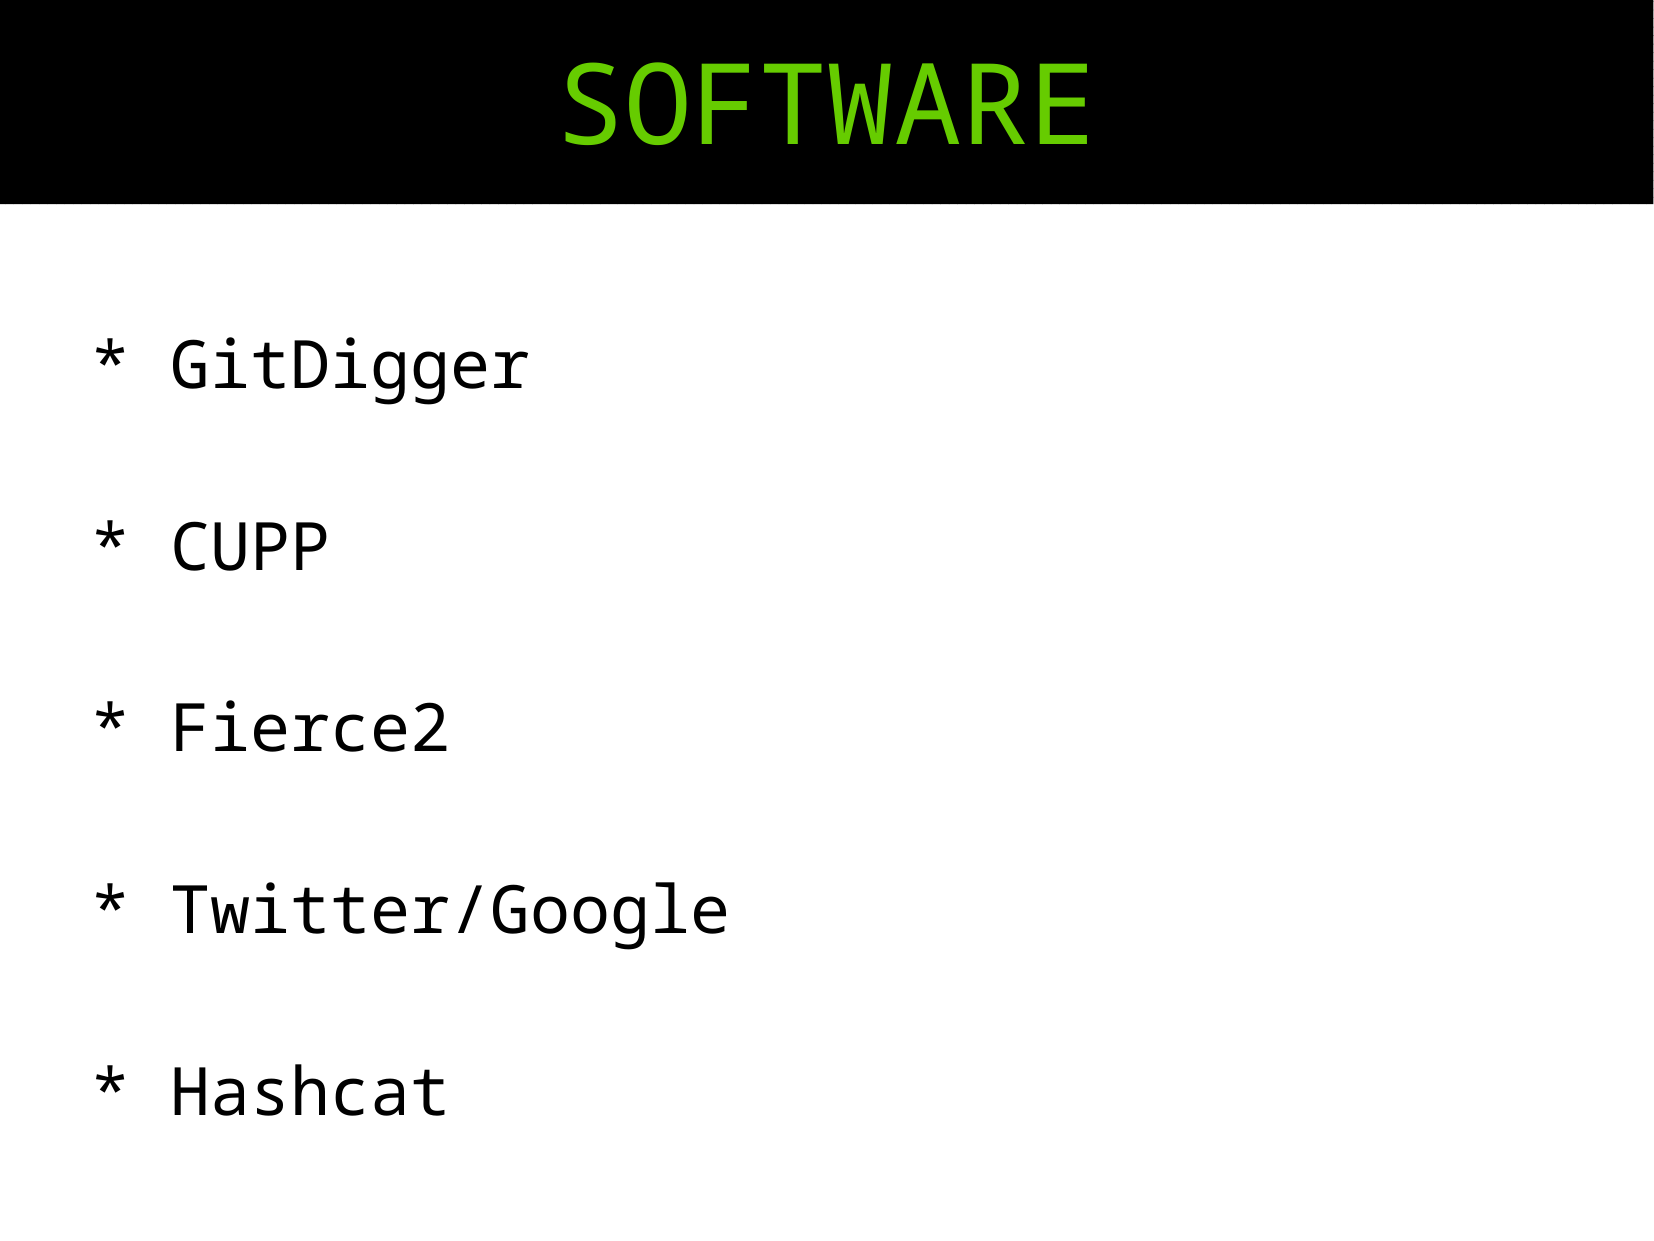

# SOFTWARE
* GitDigger
* CUPP
* Fierce2
* Twitter/Google
* Hashcat